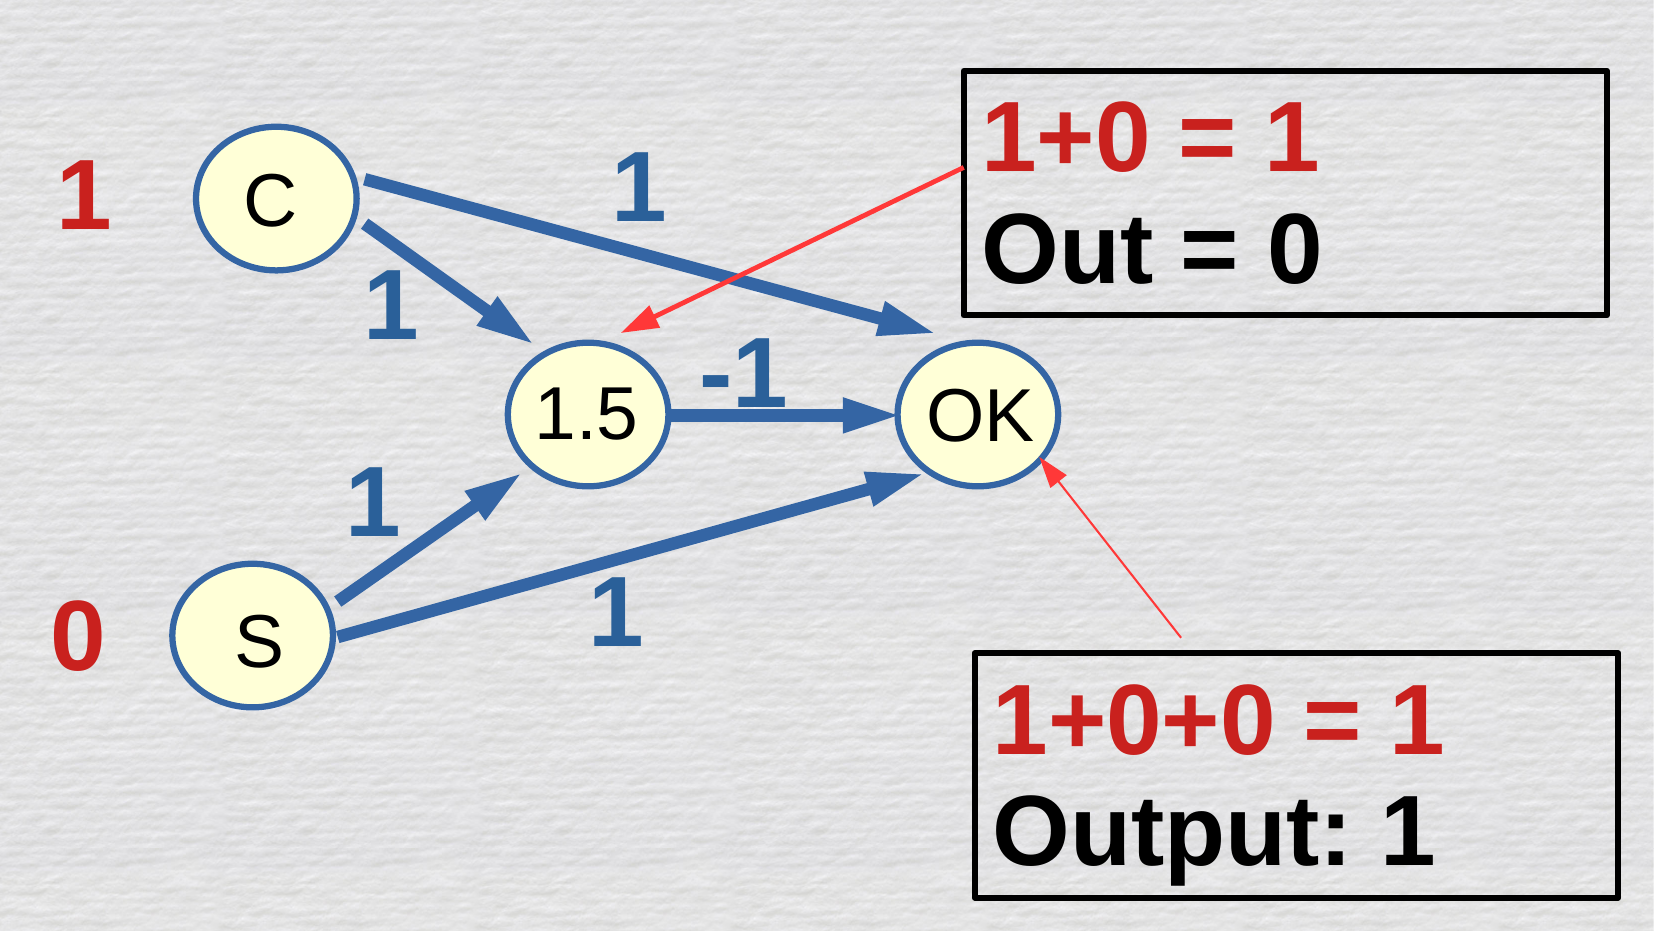

1+0 = 1
Out = 0
1
1
C
1
-1
1.5
OK
1
1
0
S
1+0+0 = 1
Output: 1
| | | | | |
| --- | --- | --- | --- | --- |
| | | | | |
| | | | | |
| | | | | |
| | | | | |